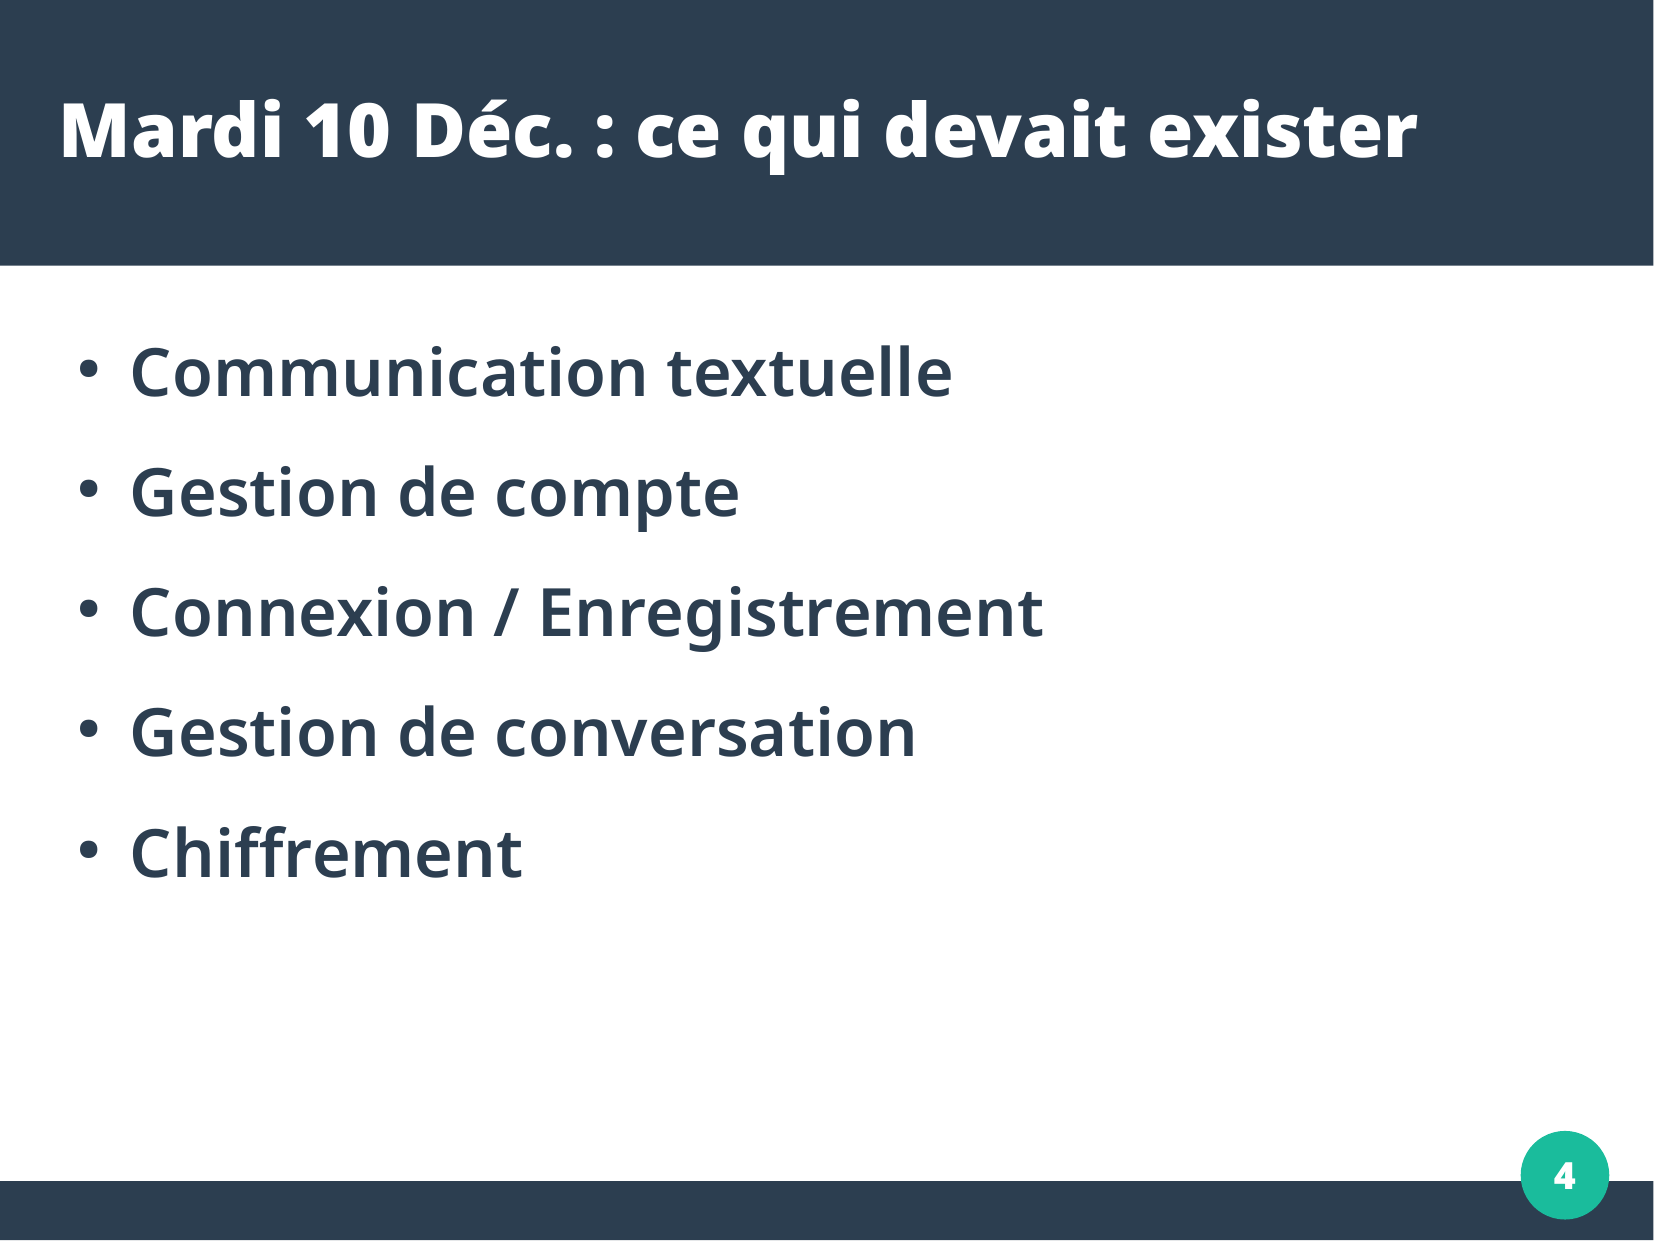

# Mardi 10 Déc. : ce qui devait exister
Communication textuelle
Gestion de compte
Connexion / Enregistrement
Gestion de conversation
Chiffrement
4